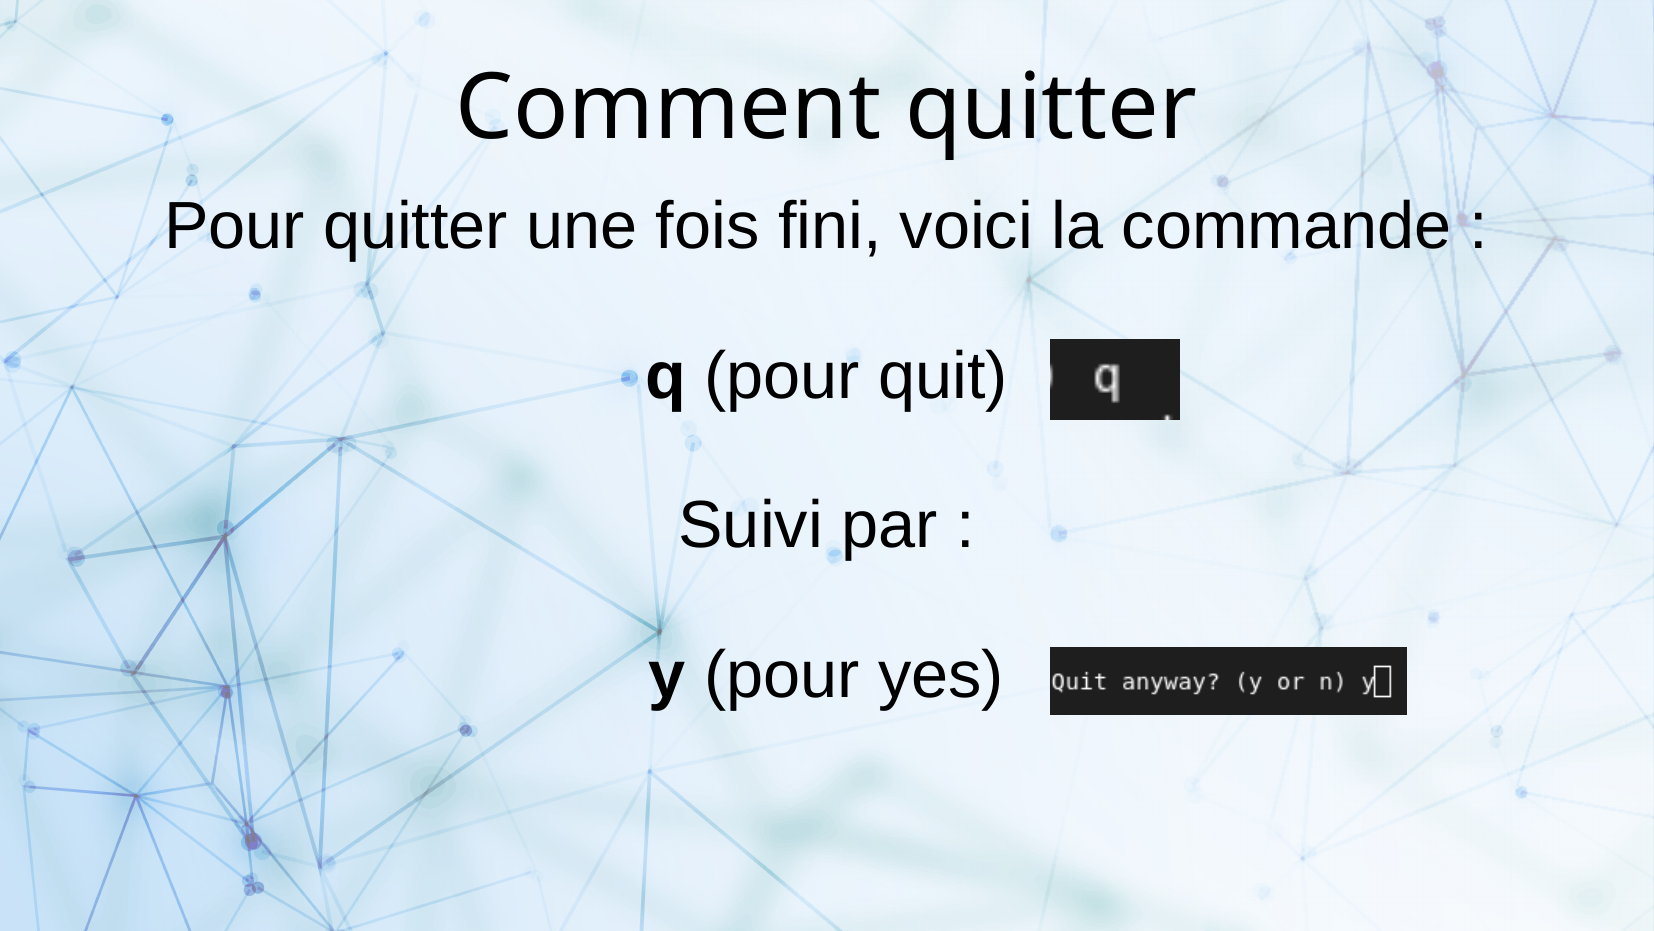

# Comment quitter
Pour quitter une fois fini, voici la commande :
q (pour quit)
Suivi par :
y (pour yes)